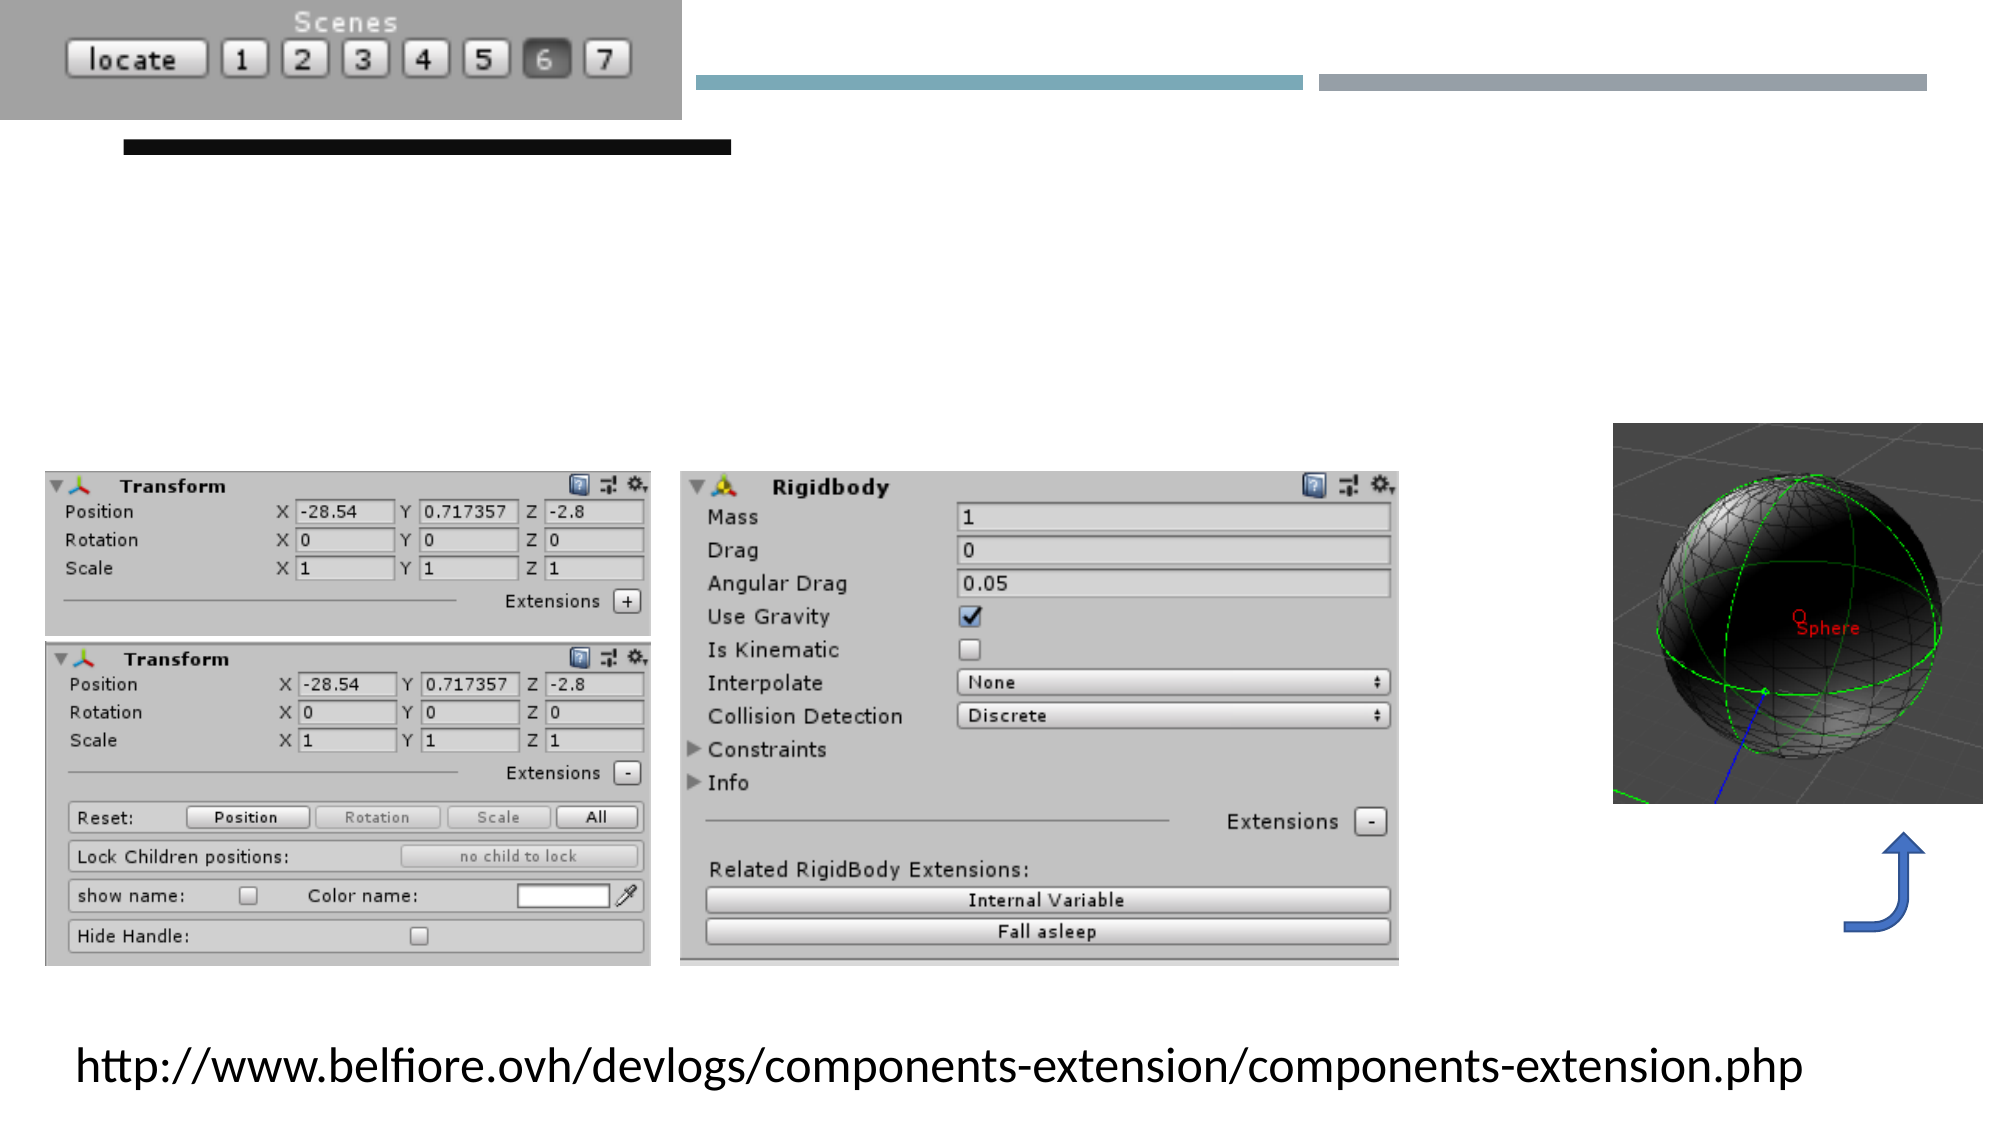

# 6) Built-in Components extension
I provide you with a simple way to add anything you want to the built-in component of unity ! With a non-intrusive UX.
(see AudioSourceEditor for the most basic exemple)
PRO TIP: tick “Show Name”
To permanently see
The name of the gameObject !
See more:
http://www.belfiore.ovh/devlogs/components-extension/components-extension.php